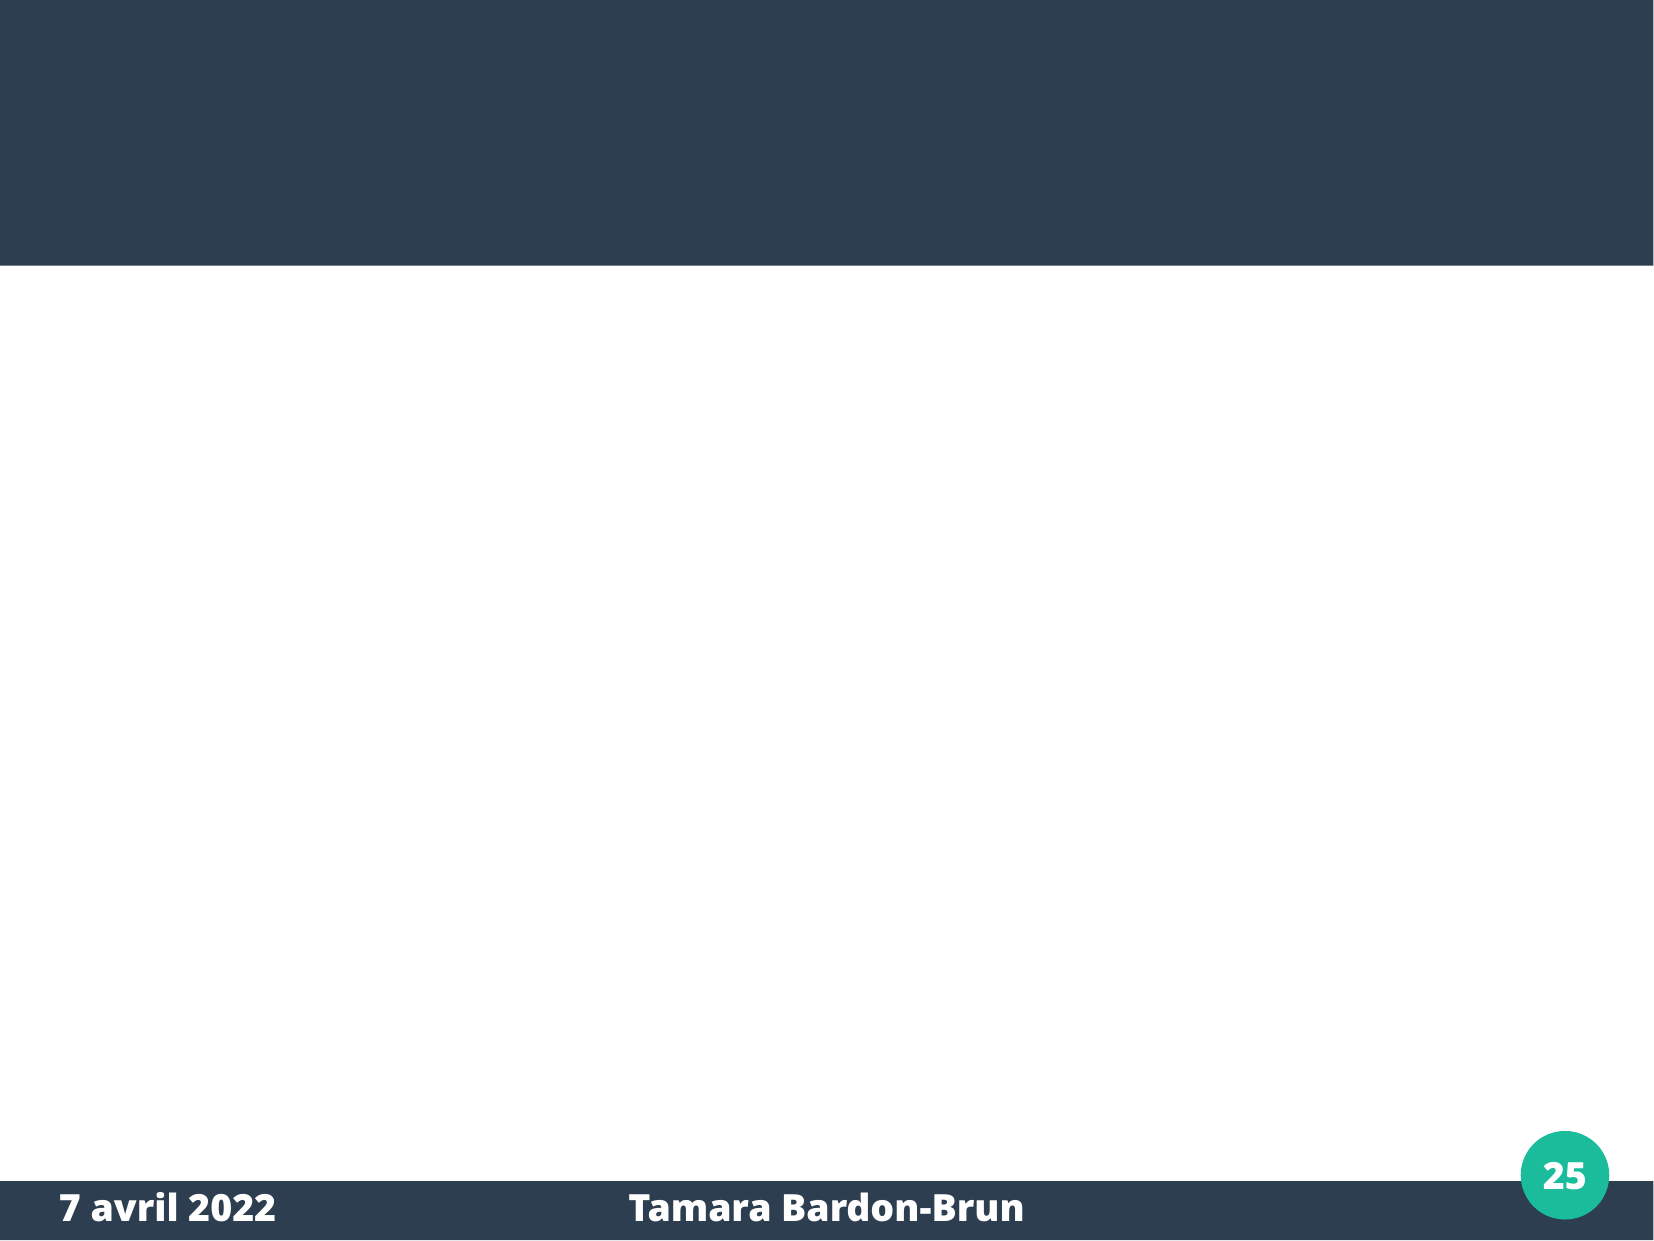

#
25
7 avril 2022
Tamara Bardon-Brun